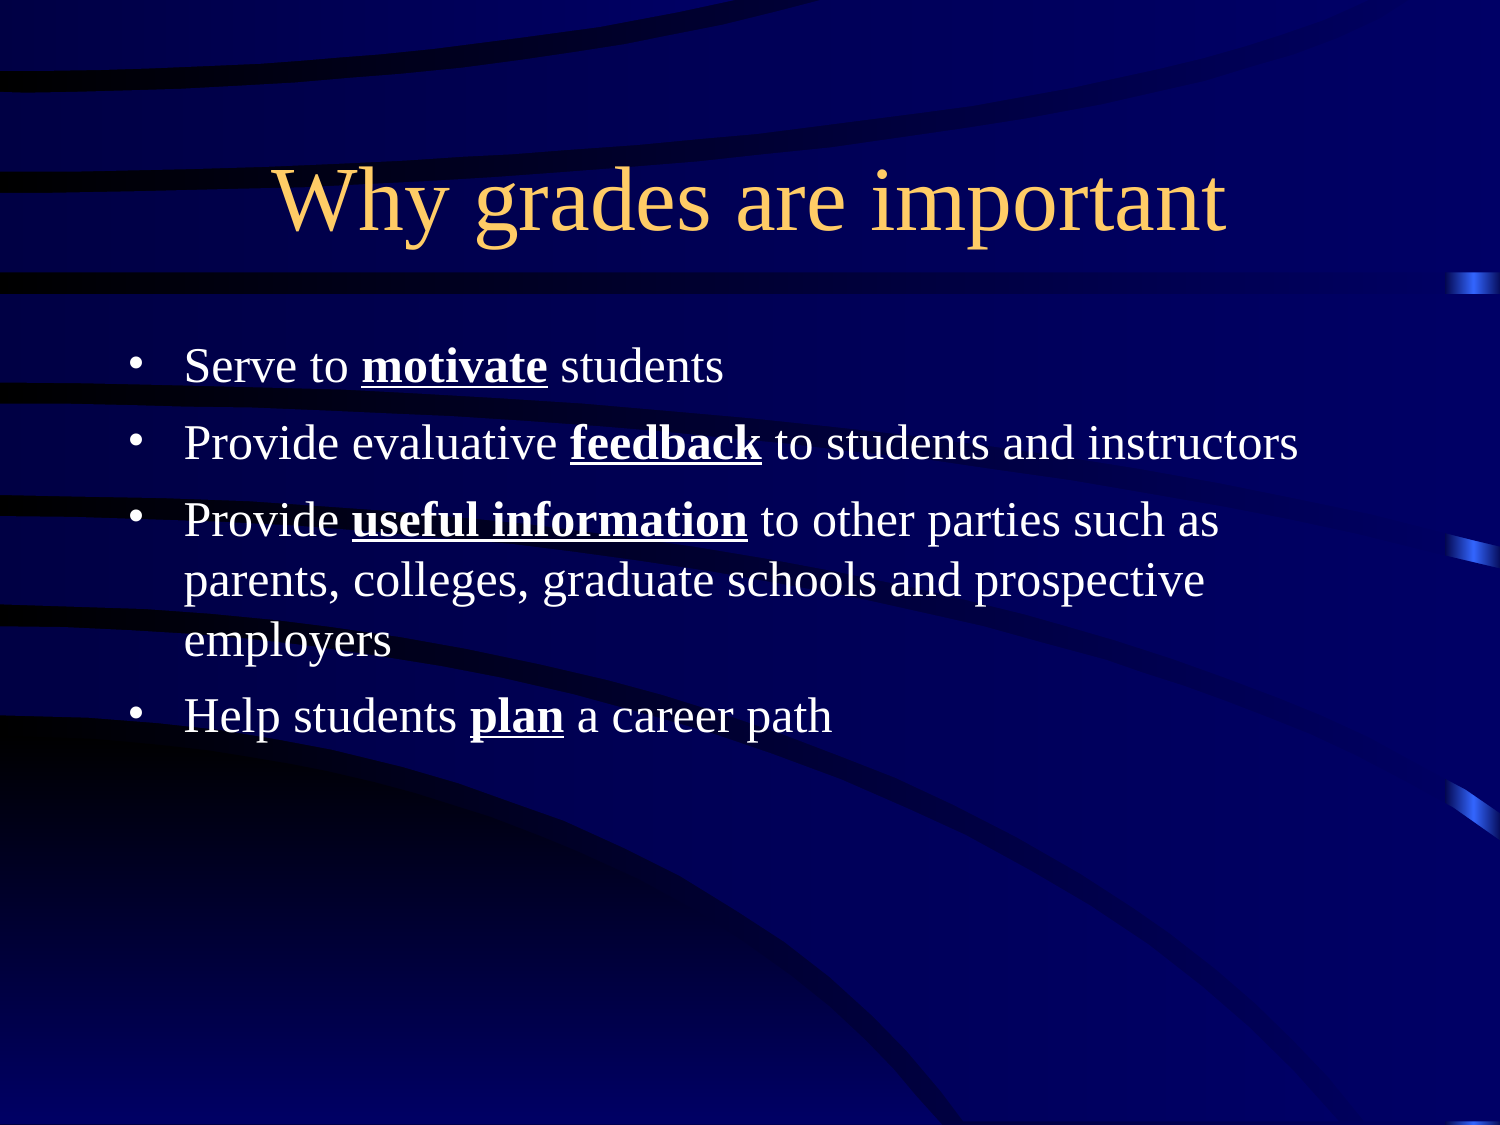

# Why grades are important
Serve to motivate students
Provide evaluative feedback to students and instructors
Provide useful information to other parties such as parents, colleges, graduate schools and prospective employers
Help students plan a career path